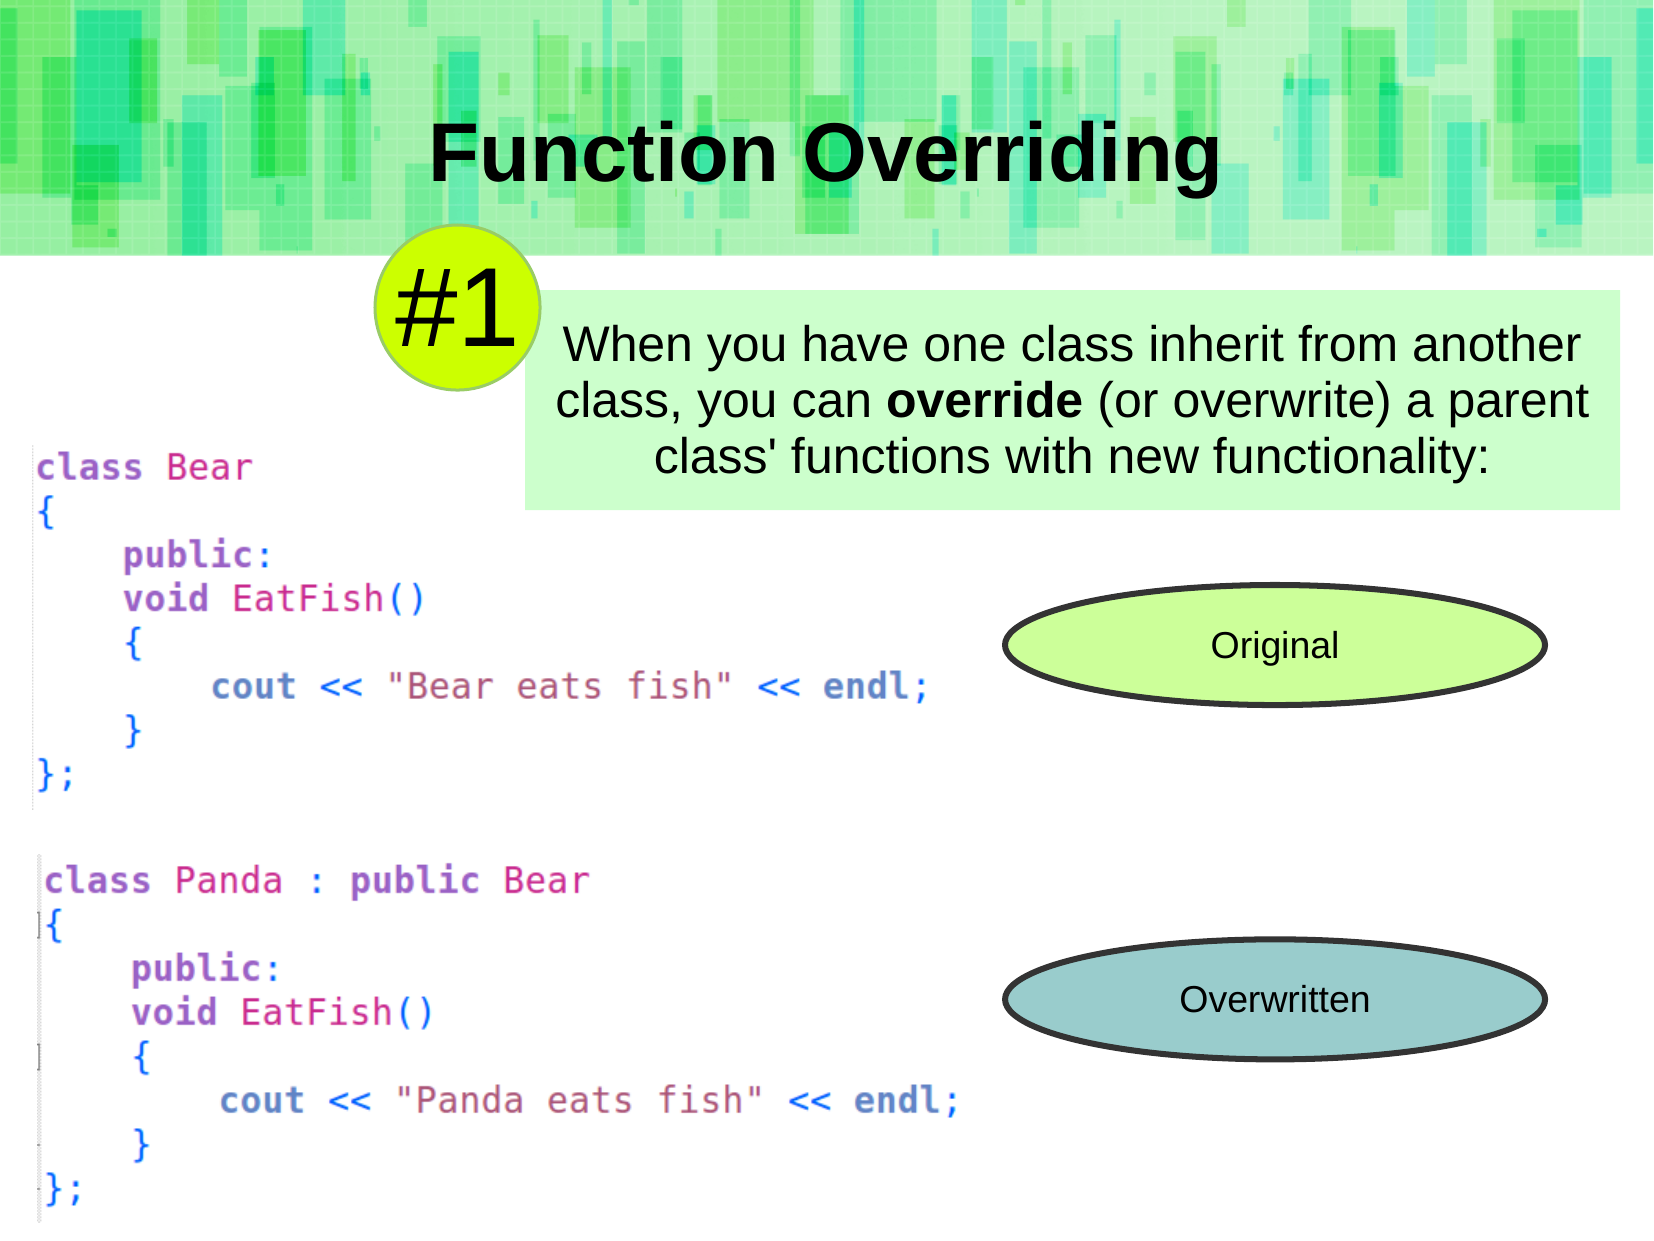

# Function Overriding
#1
When you have one class inherit from another class, you can override (or overwrite) a parent class' functions with new functionality:
Original
Overwritten